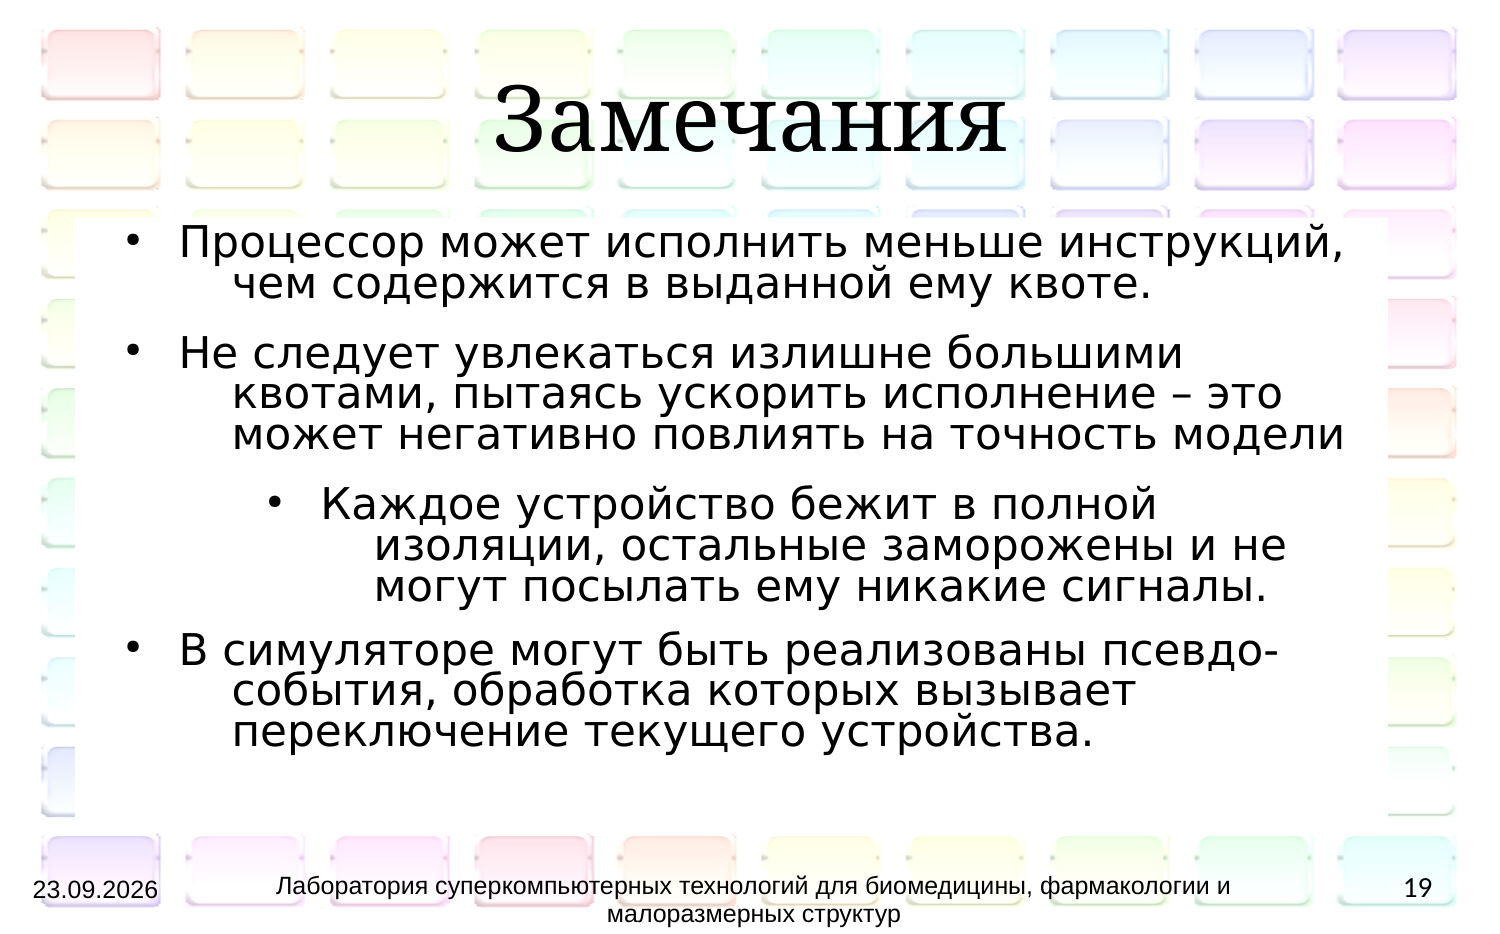

# Замечания
Процессор может исполнить меньше инструкций, чем содержится в выданной ему квоте.
Не следует увлекаться излишне большими квотами, пытаясь ускорить исполнение – это может негативно повлиять на точность модели
Каждое устройство бежит в полной изоляции, остальные заморожены и не могут посылать ему никакие сигналы.
В симуляторе могут быть реализованы псевдо-события, обработка которых вызывает переключение текущего устройства.
Лаборатория суперкомпьютерных технологий для биомедицины, фармакологии и малоразмерных структур
16